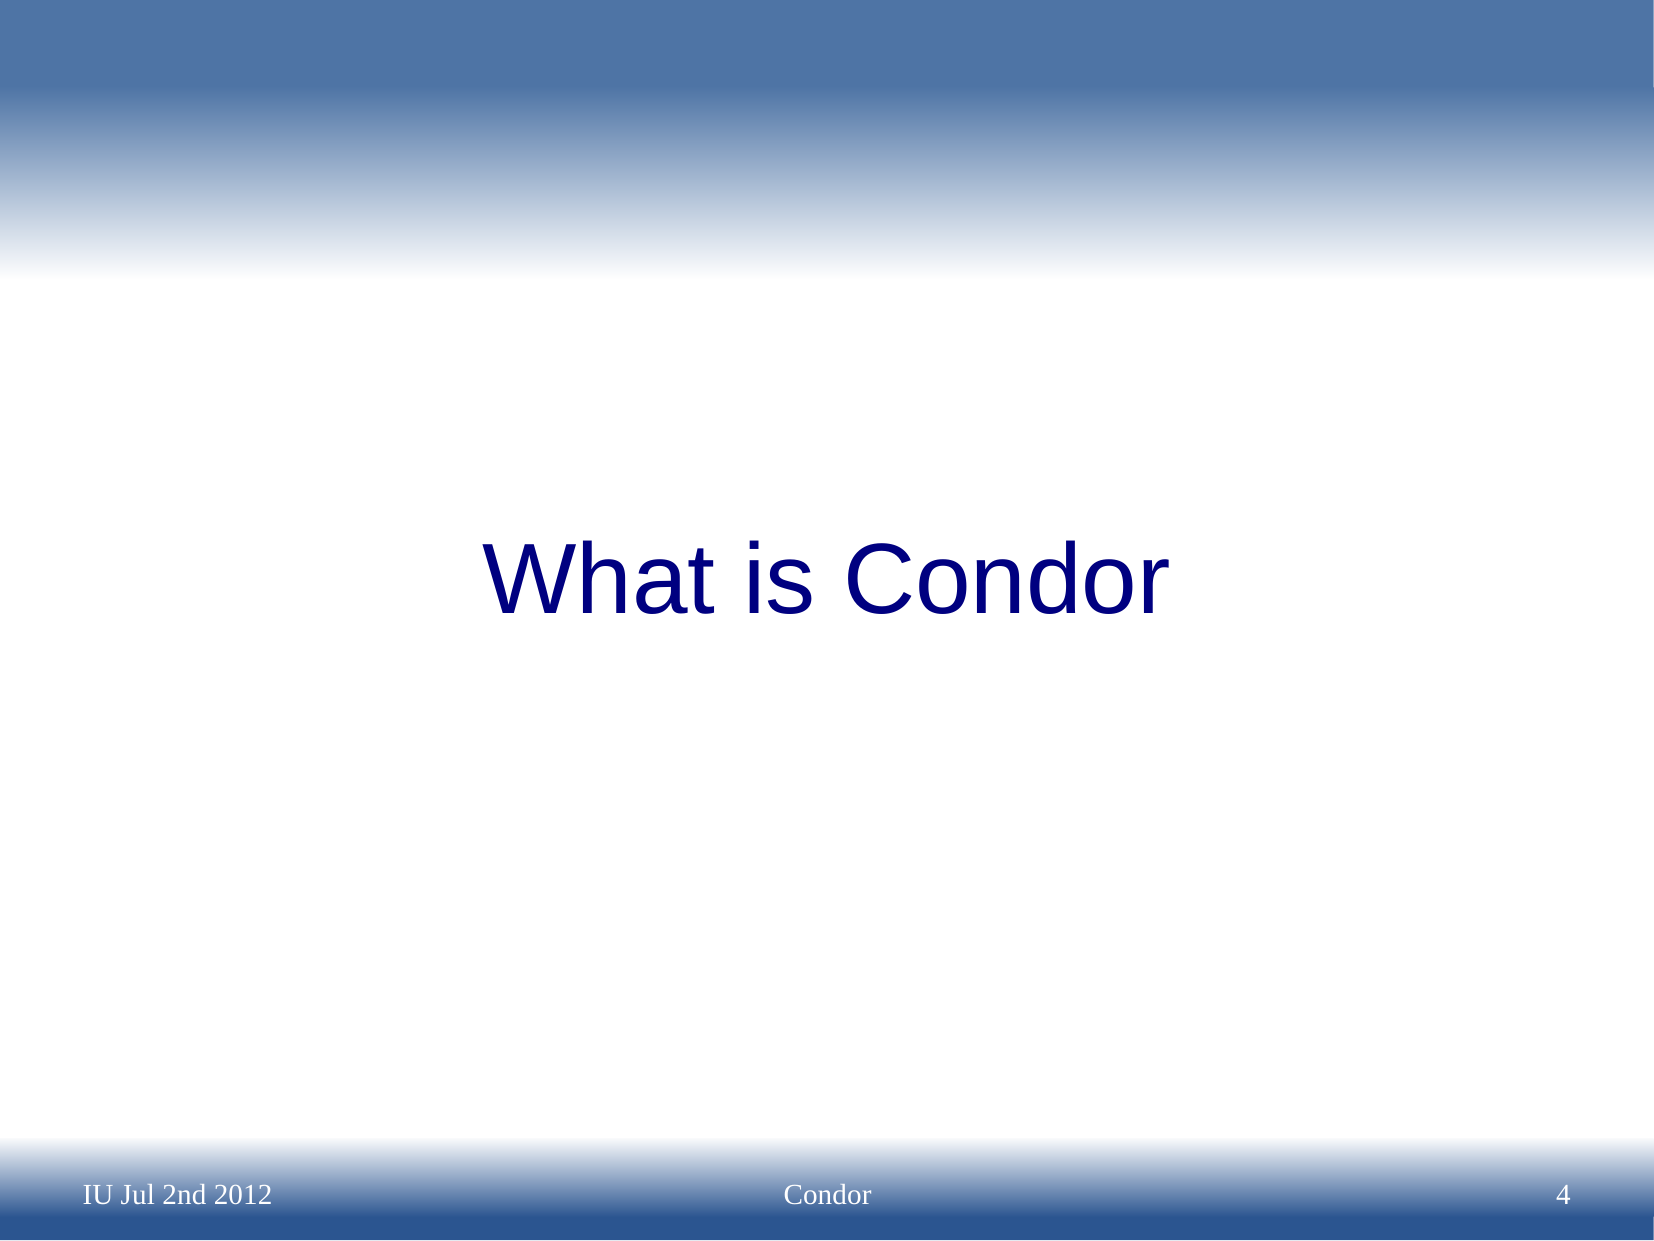

# What is Condor
IU Jul 2nd 2012
Condor
4